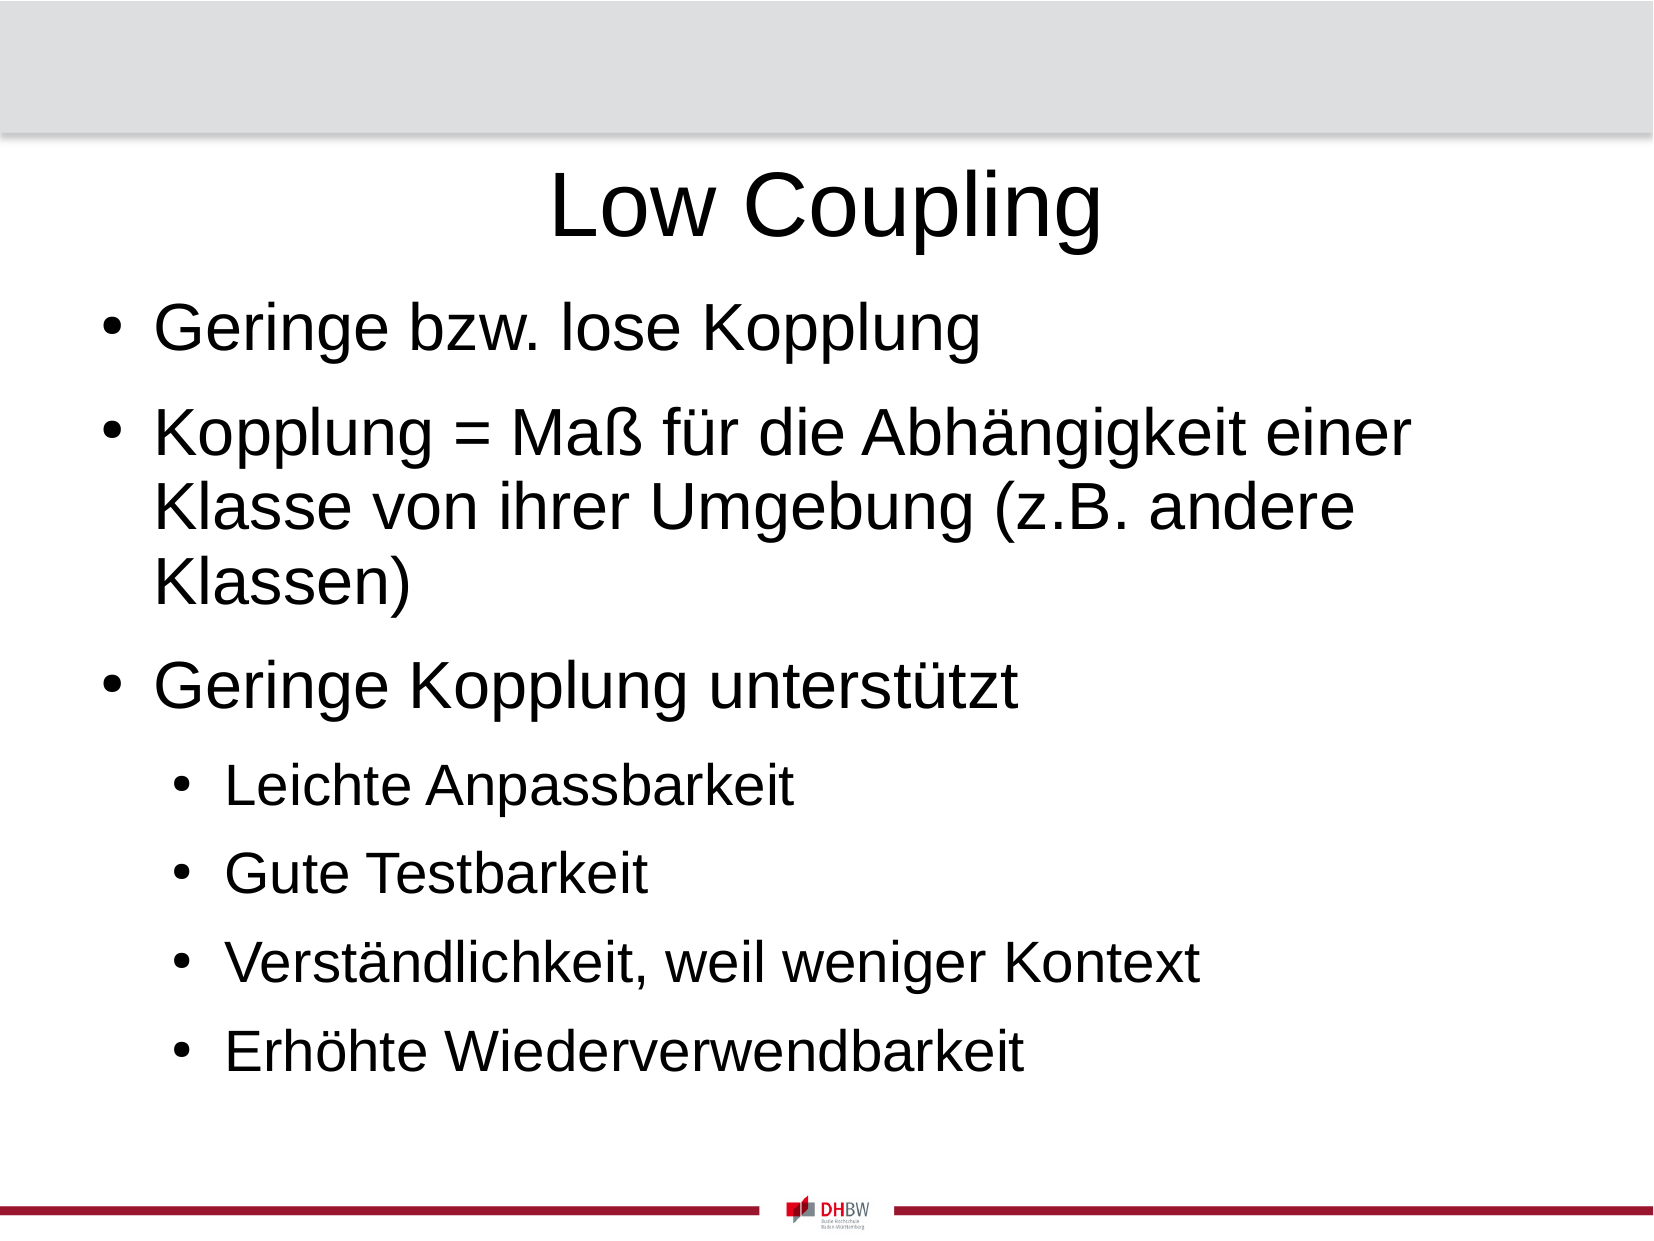

# Low Coupling
Geringe bzw. lose Kopplung
Kopplung = Maß für die Abhängigkeit einer Klasse von ihrer Umgebung (z.B. andere Klassen)
Geringe Kopplung unterstützt
Leichte Anpassbarkeit
Gute Testbarkeit
Verständlichkeit, weil weniger Kontext
Erhöhte Wiederverwendbarkeit